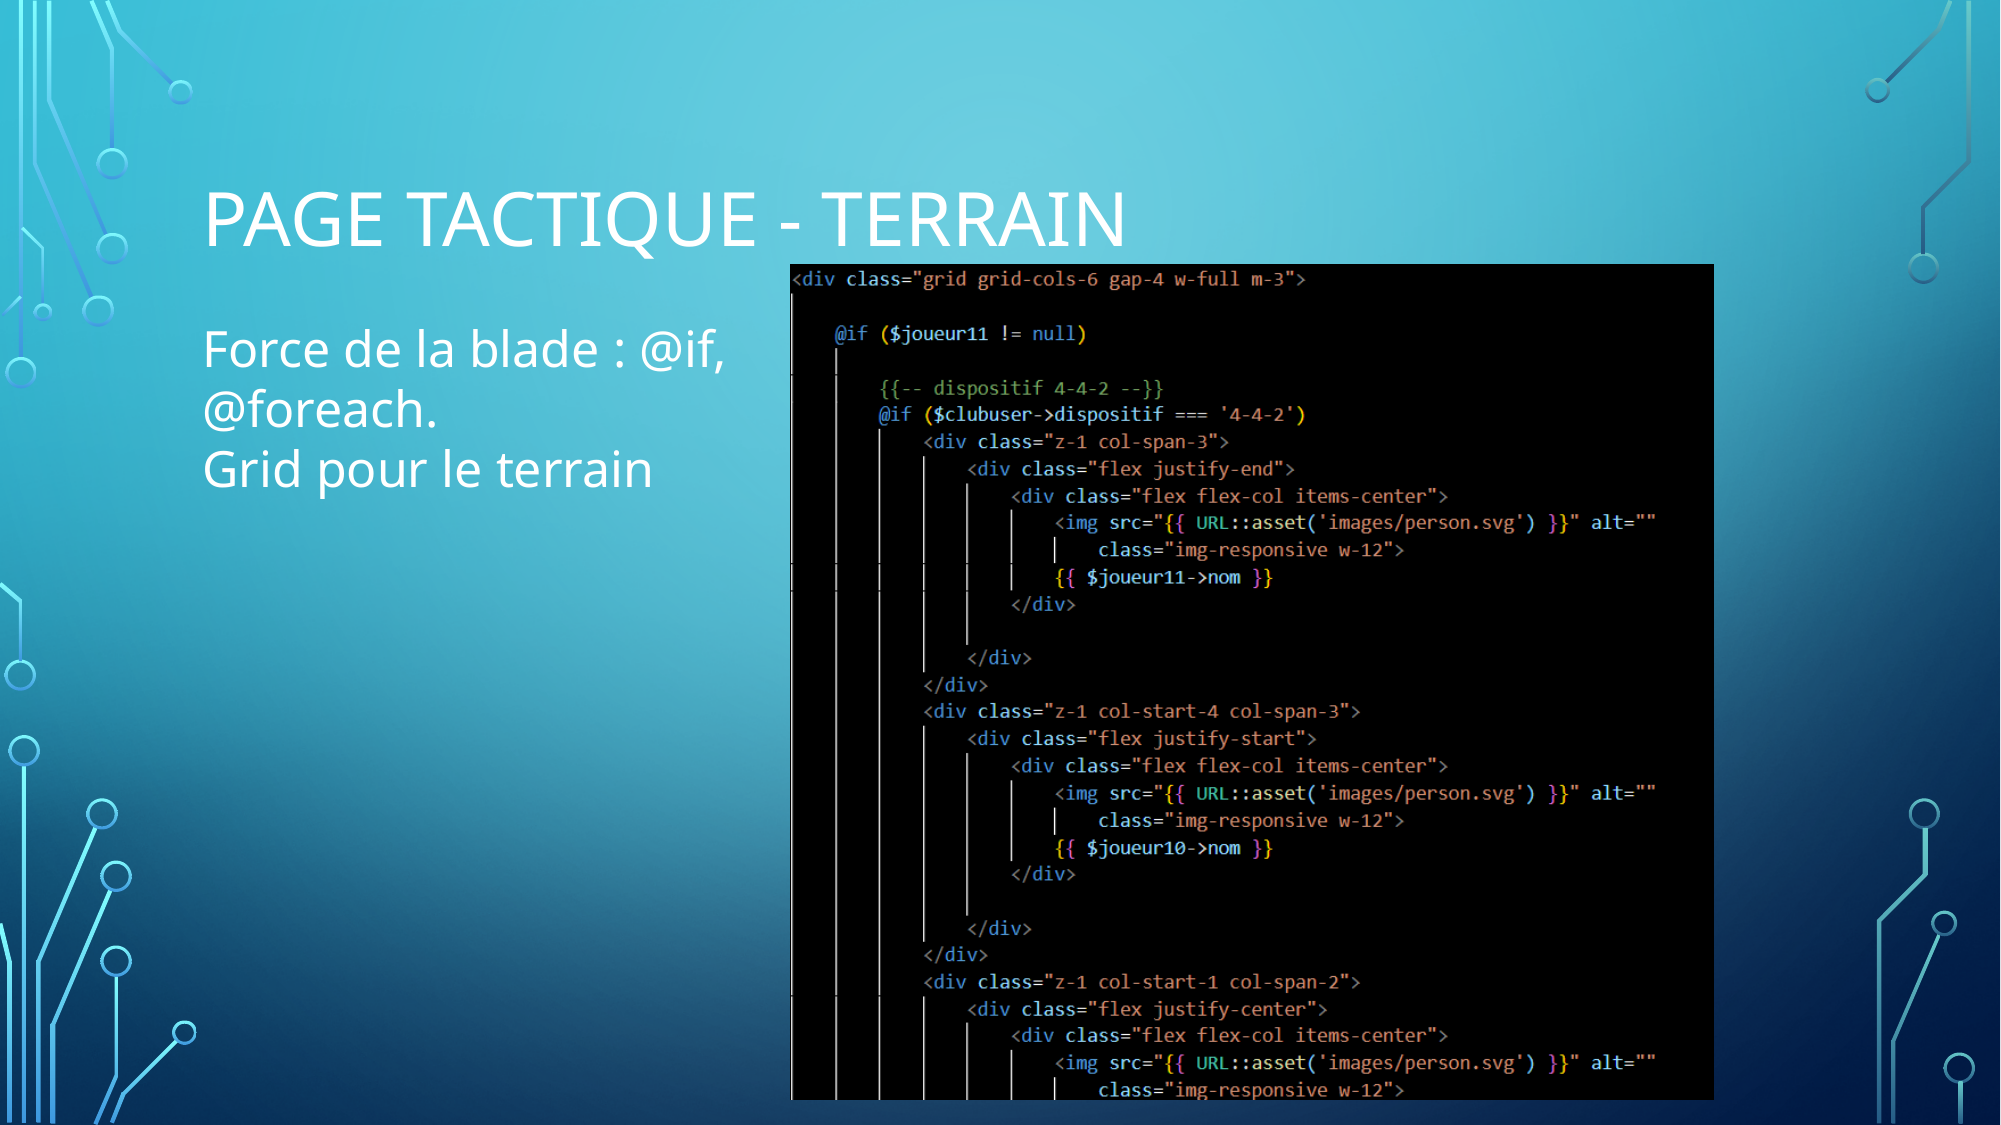

# Page tactique - terrain
Force de la blade : @if, @foreach.
Grid pour le terrain